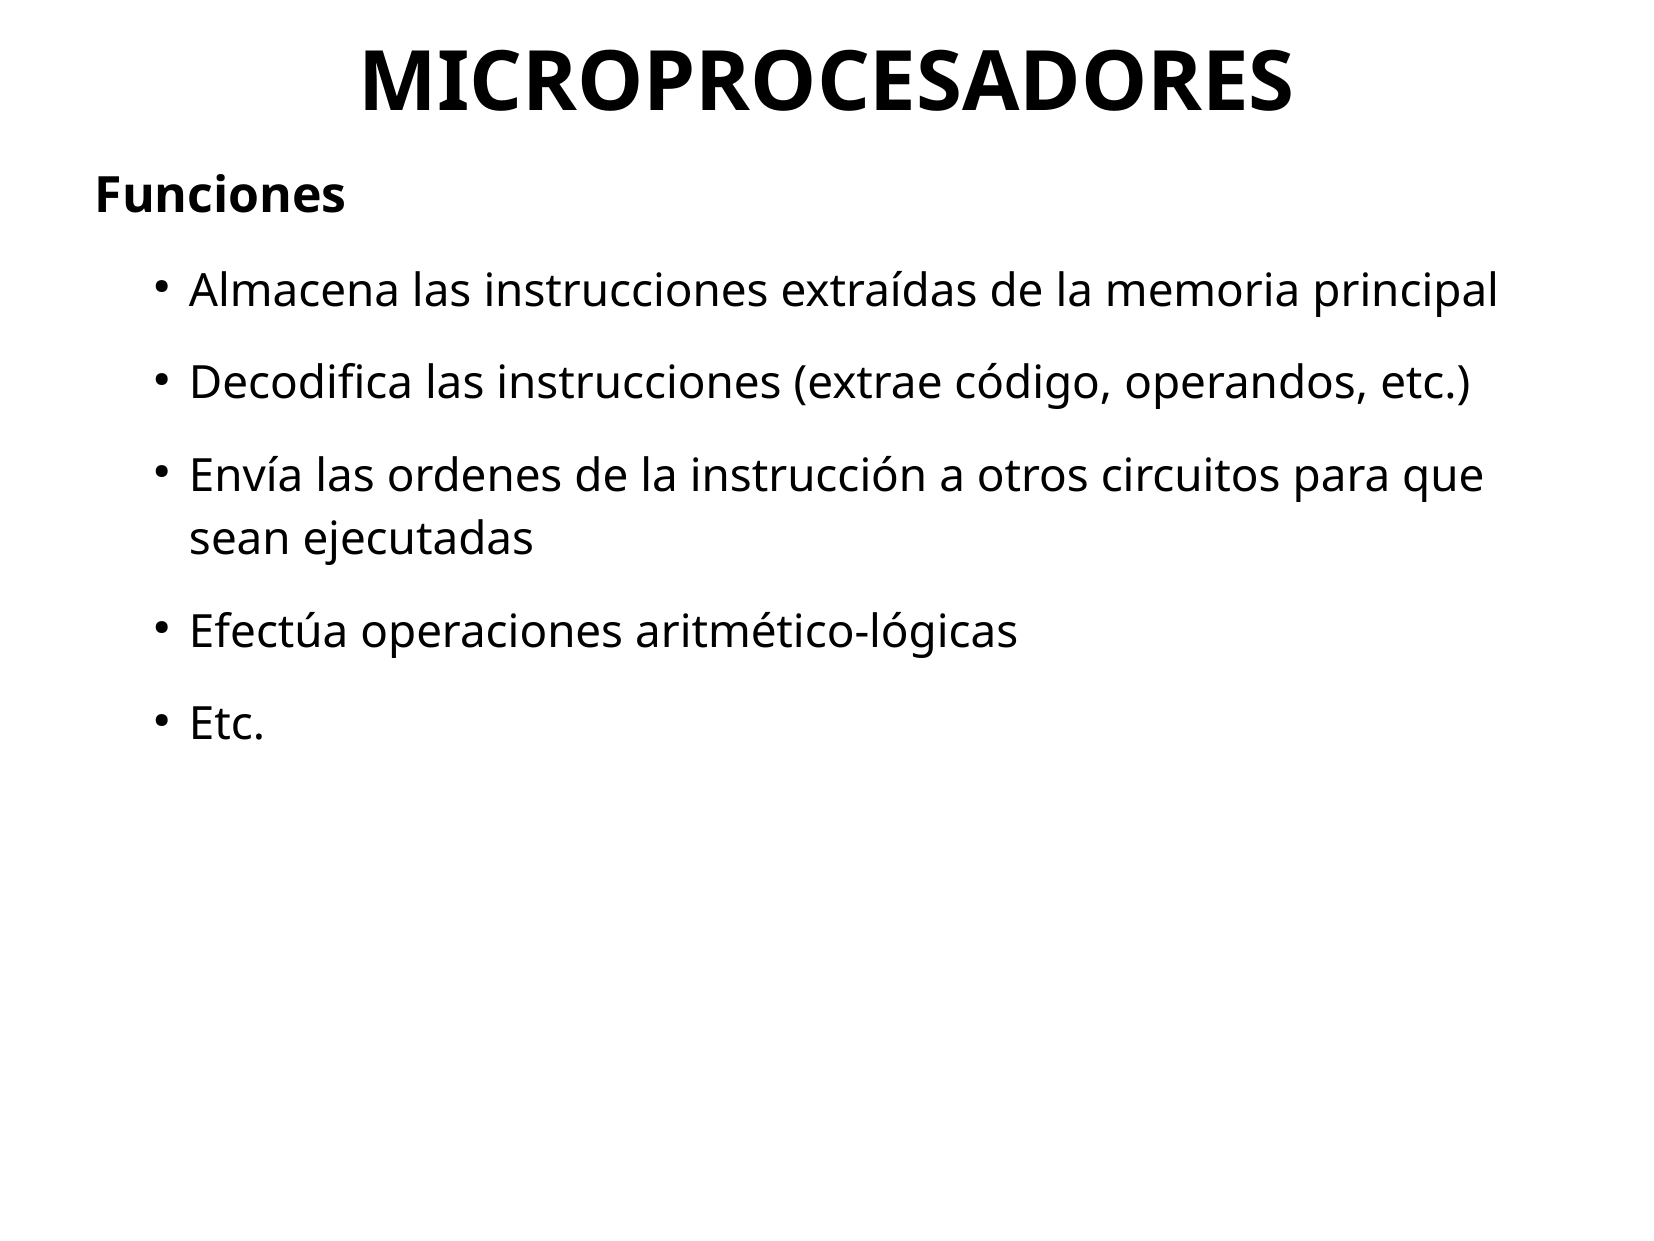

MICROPROCESADORES
# Funciones
Almacena las instrucciones extraídas de la memoria principal
Decodifica las instrucciones (extrae código, operandos, etc.)
Envía las ordenes de la instrucción a otros circuitos para que sean ejecutadas
Efectúa operaciones aritmético-lógicas
Etc.